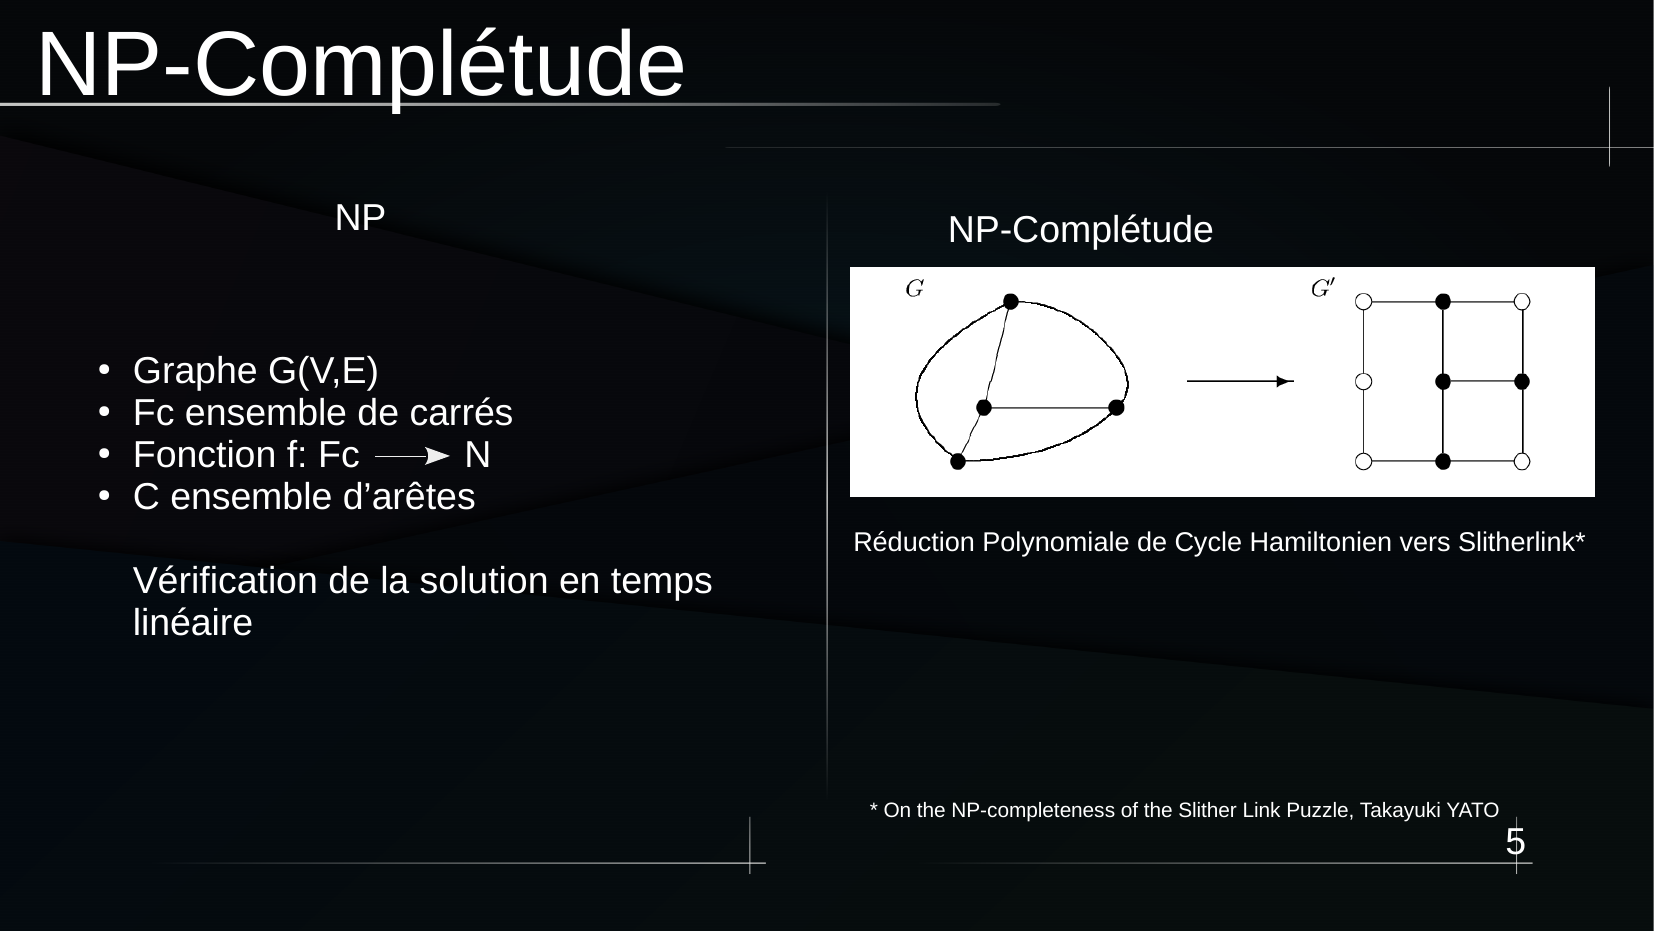

# NP-Complétude
NP
NP-Complétude
Graphe G(V,E)
Fc ensemble de carrés
Fonction f: Fc N
C ensemble d’arêtes
Vérification de la solution en temps linéaire
Réduction Polynomiale de Cycle Hamiltonien vers Slitherlink*
* On the NP-completeness of the Slither Link Puzzle, Takayuki YATO
1